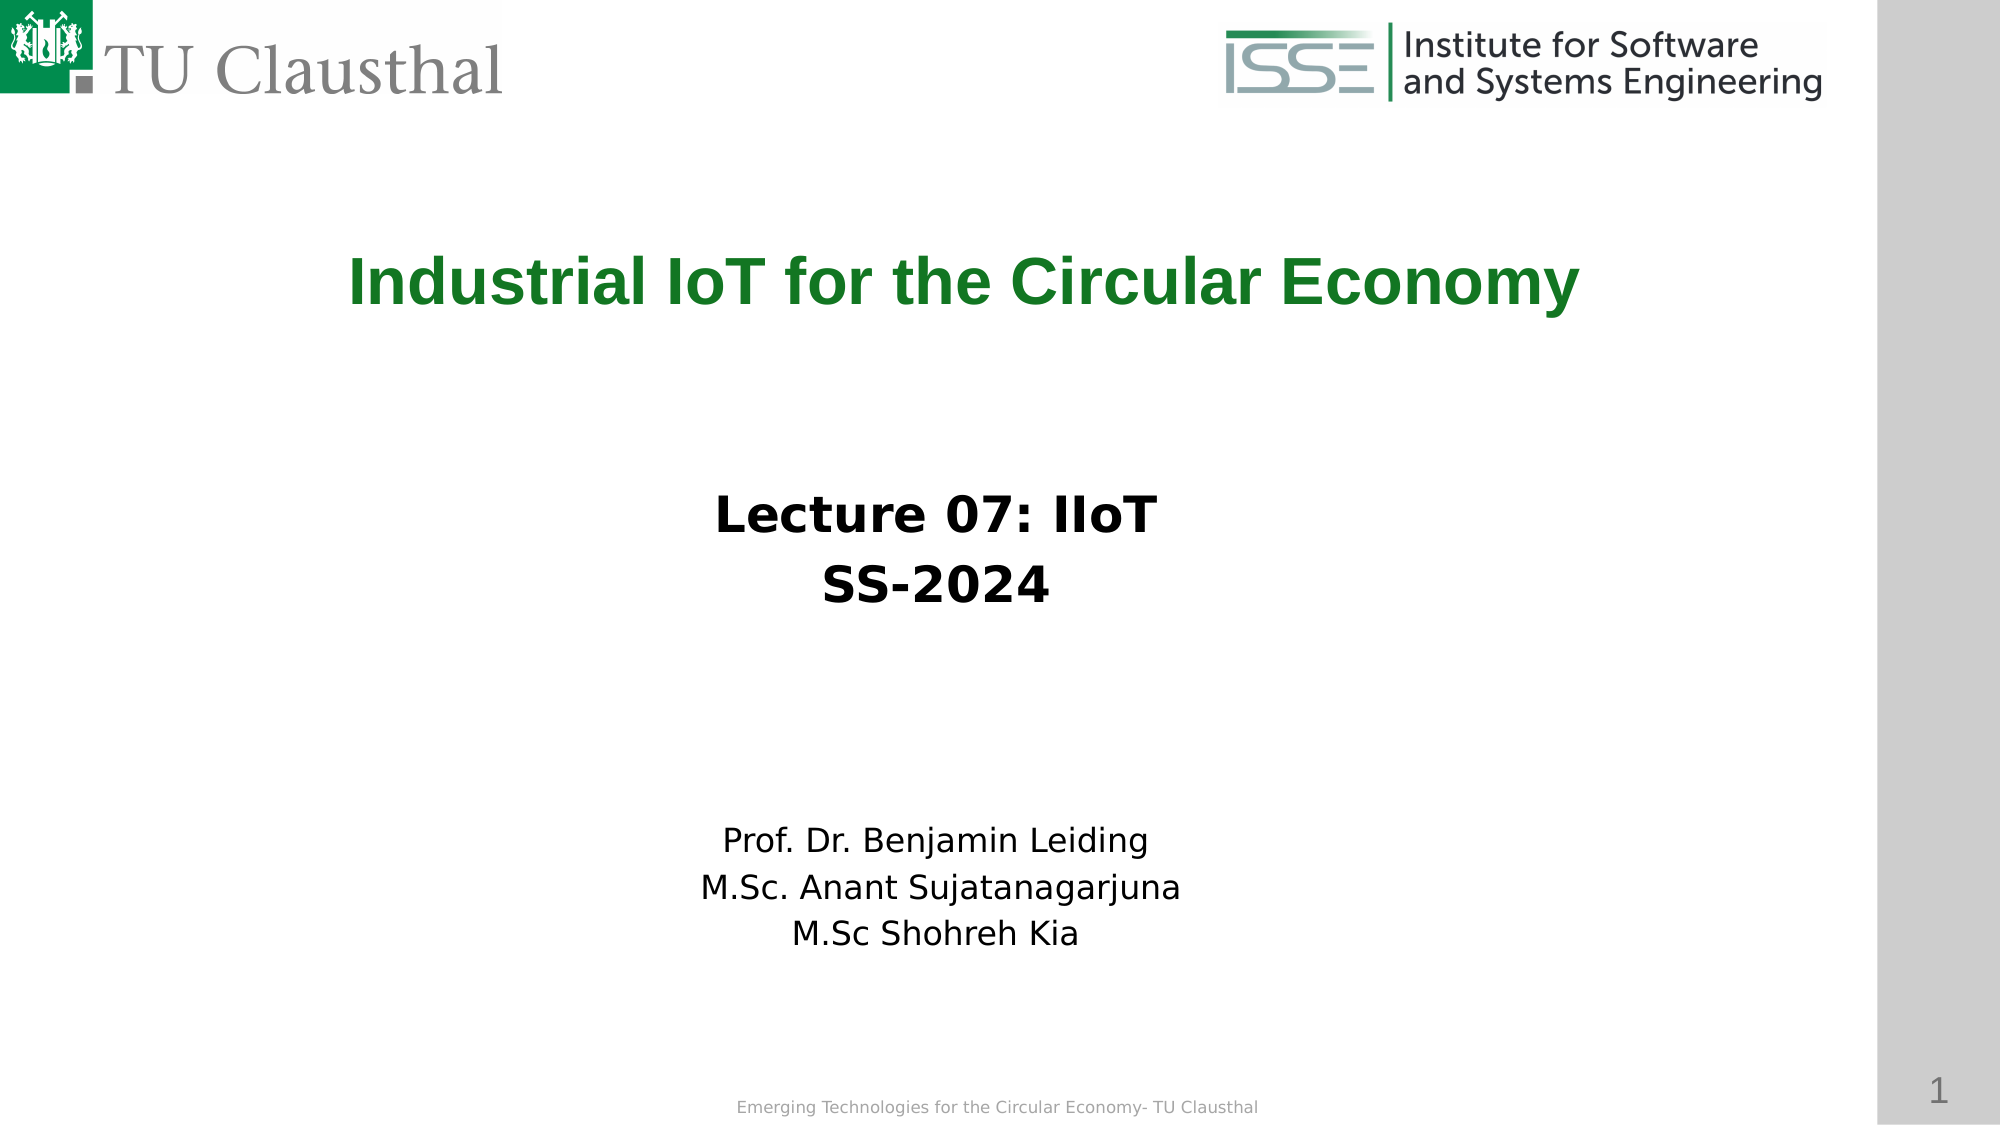

# Industrial IoT for the Circular Economy
Lecture 07: IIoT
SS-2024
Prof. Dr. Benjamin Leiding
 M.Sc. Anant Sujatanagarjuna
M.Sc Shohreh Kia